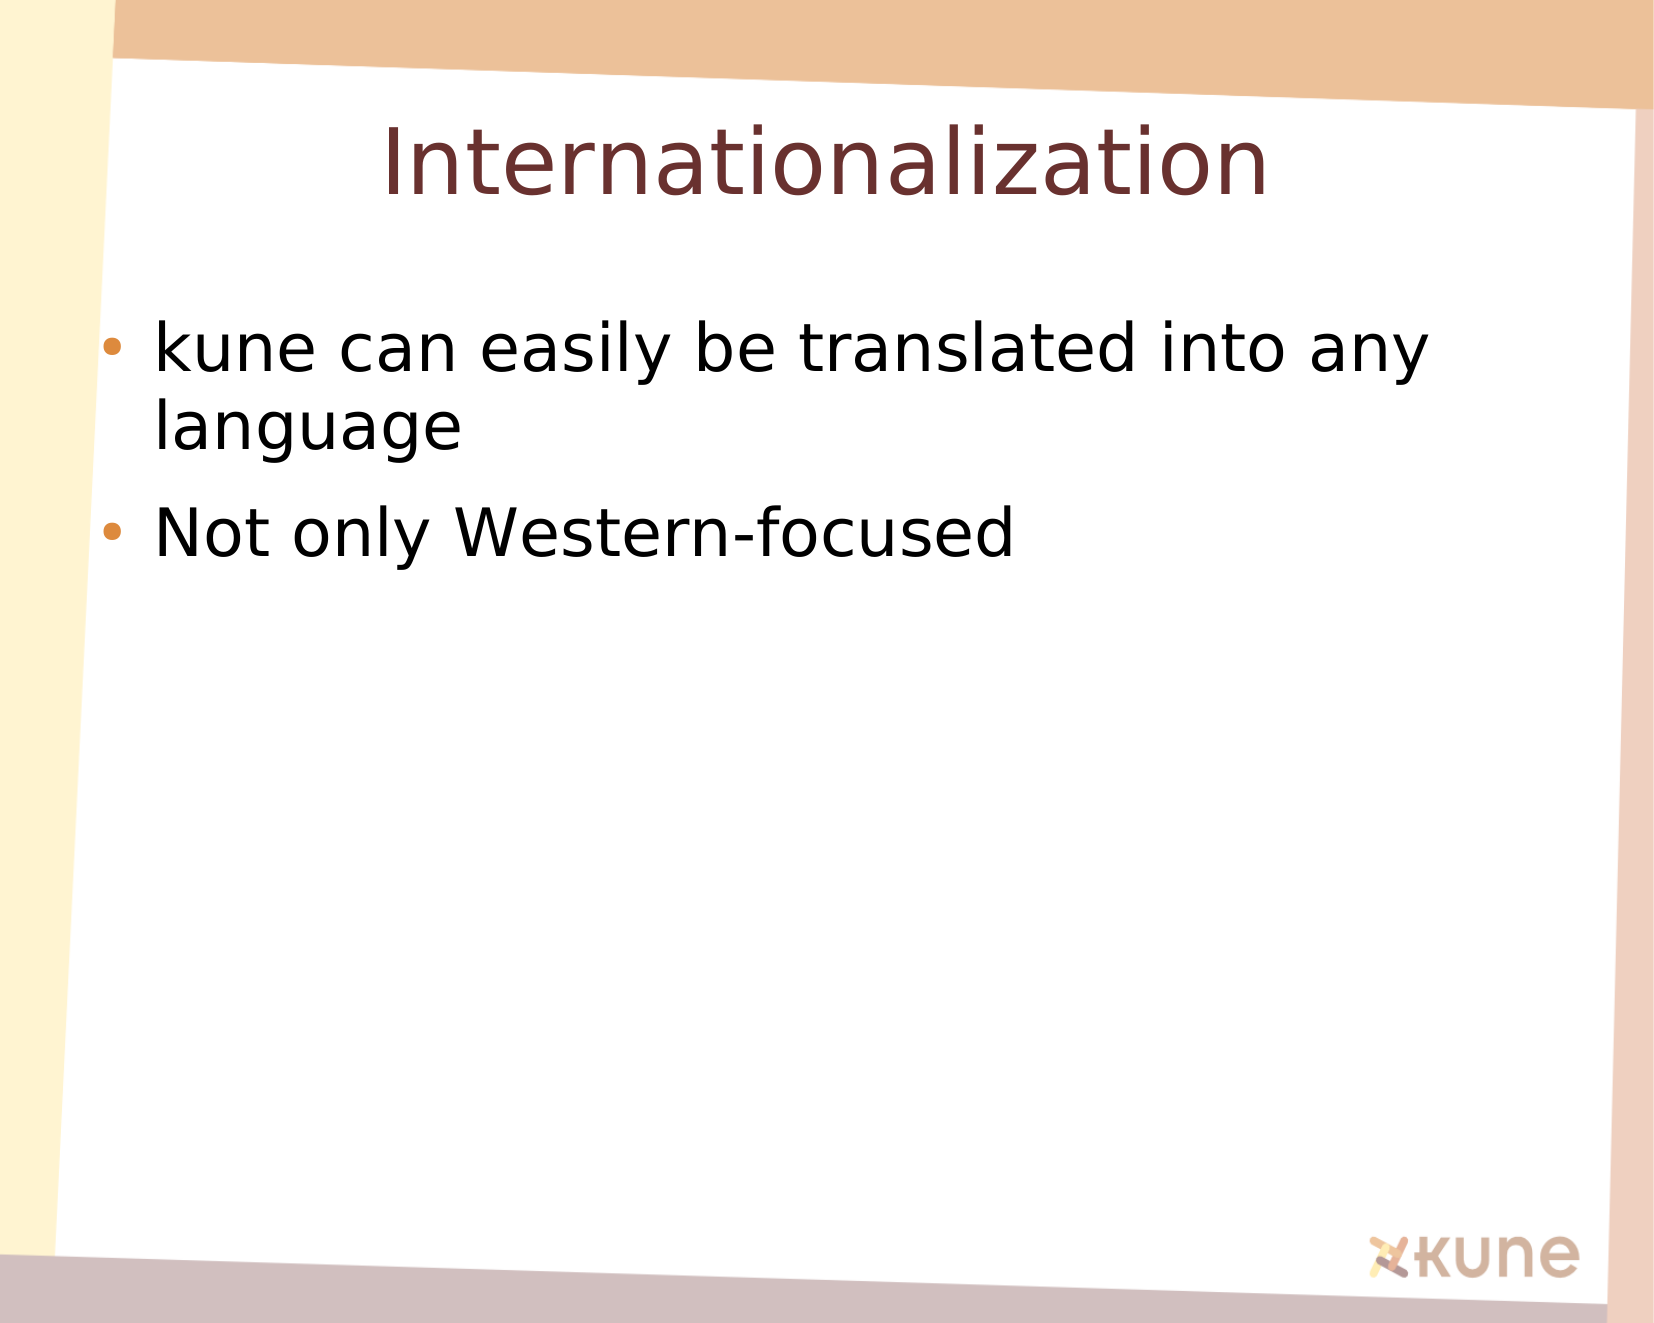

# Internationalization
kune can easily be translated into any language
Not only Western-focused